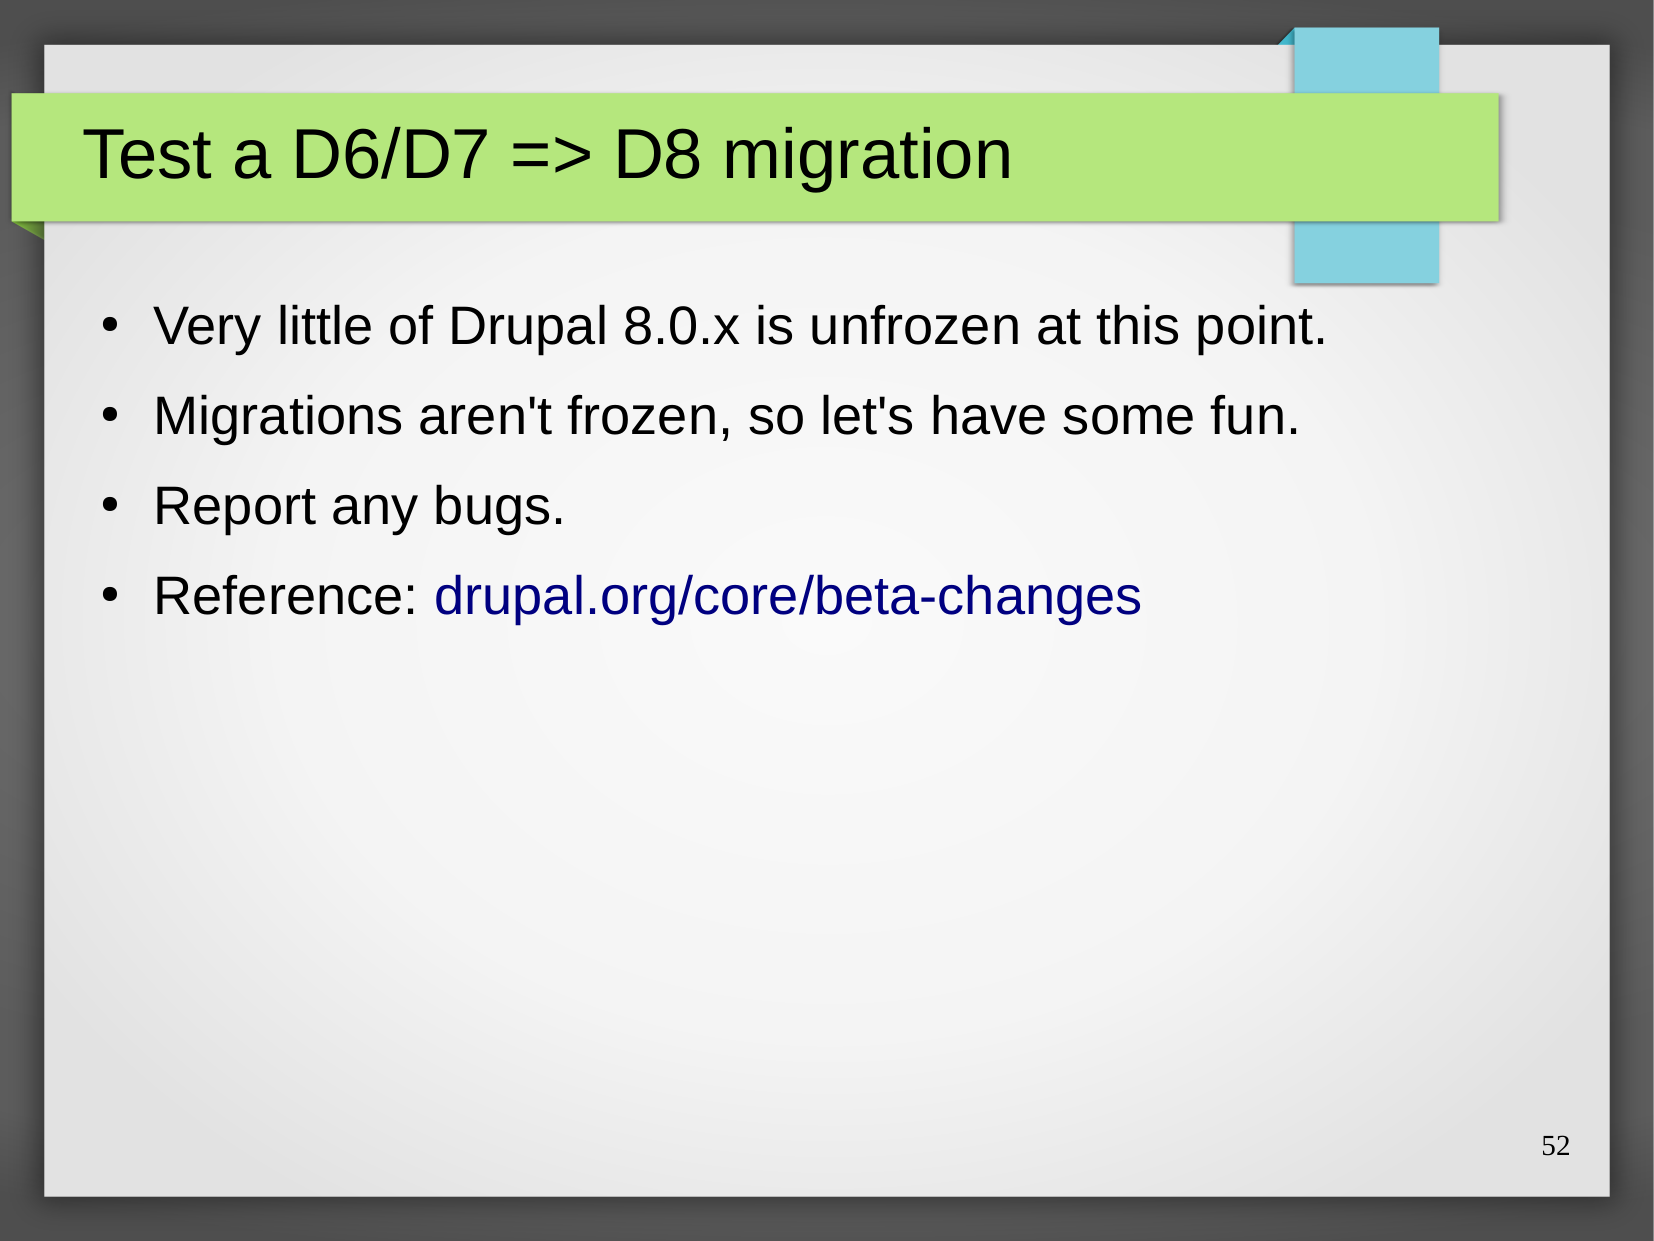

# Test a D6/D7 => D8 migration
Very little of Drupal 8.0.x is unfrozen at this point.
Migrations aren't frozen, so let's have some fun.
Report any bugs.
Reference: drupal.org/core/beta-changes
52